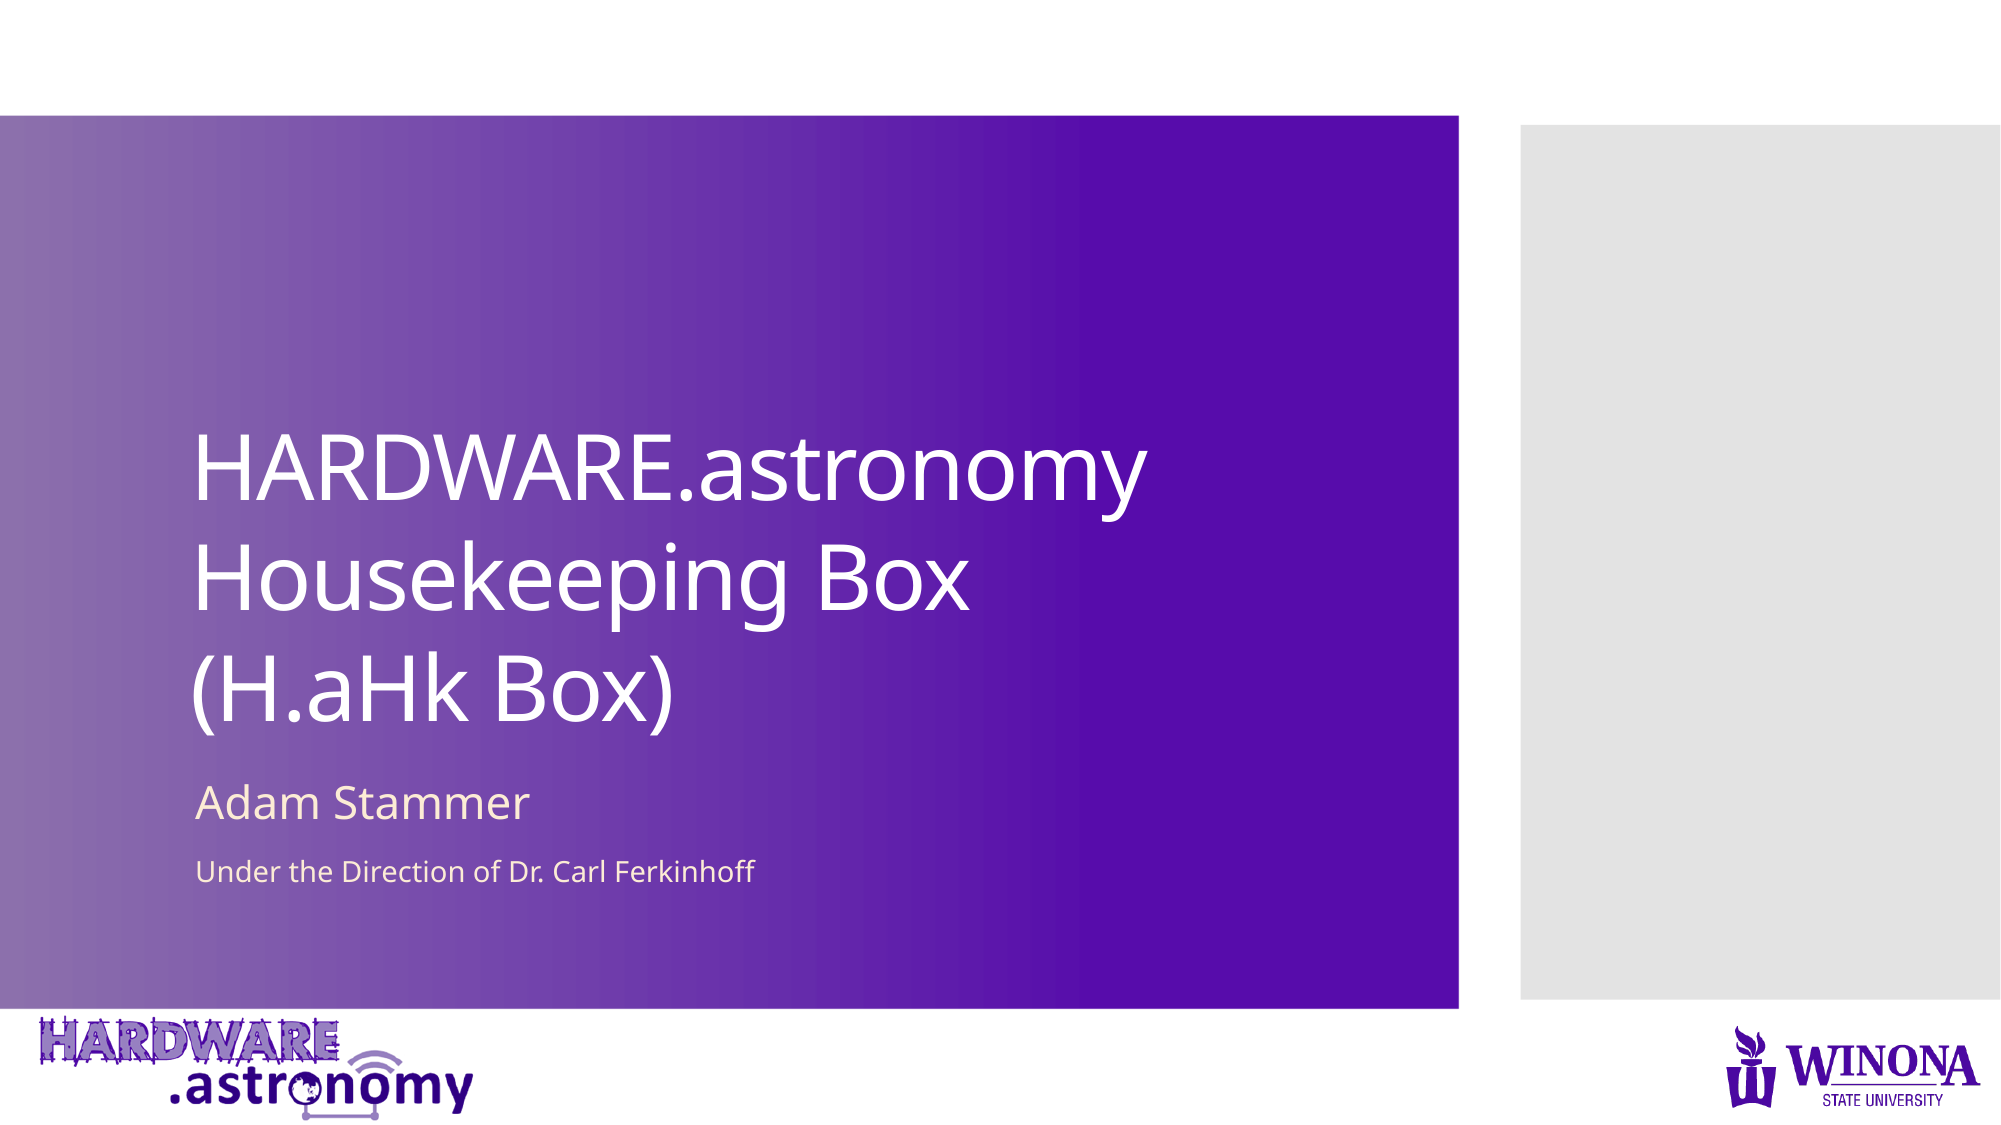

HARDWARE.astronomy
Housekeeping Box
(H.aHk Box)
Adam Stammer
Under the Direction of Dr. Carl Ferkinhoff